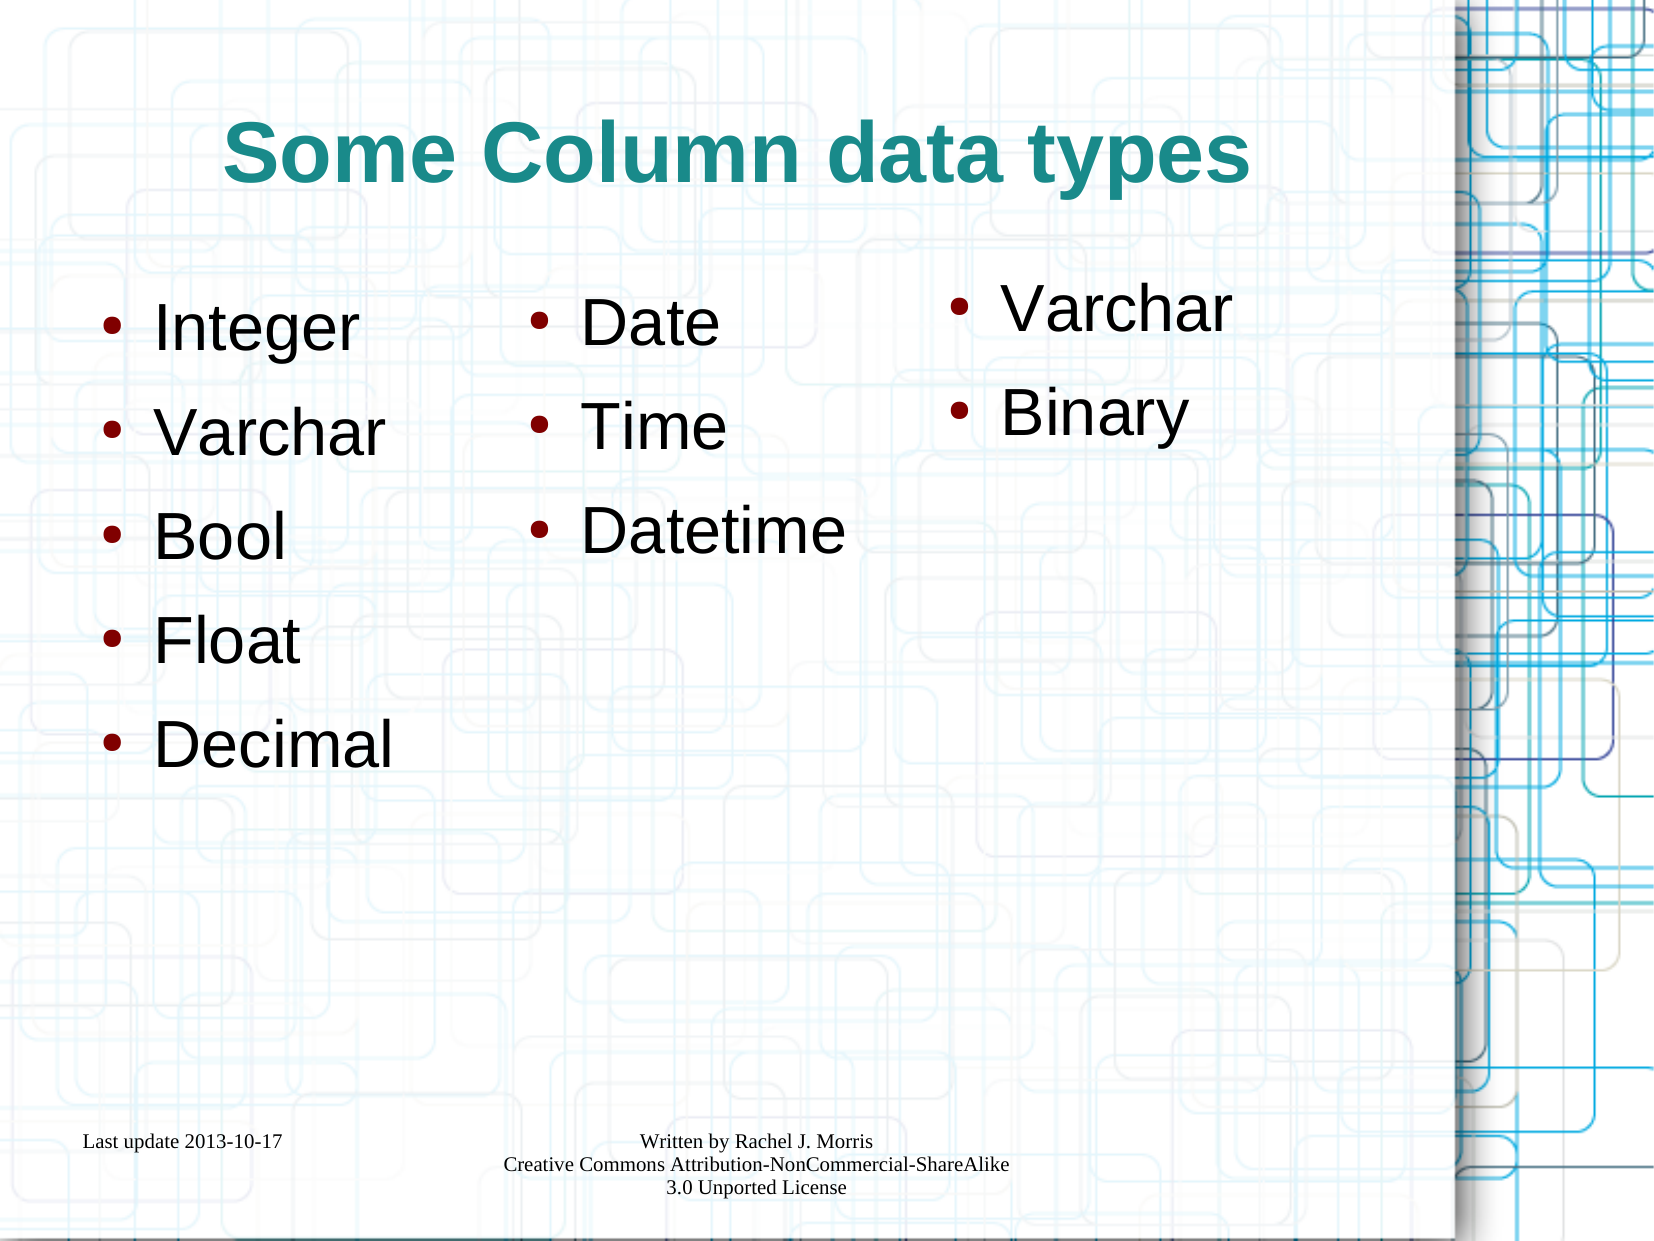

# Some Column data types
Varchar
Binary
Date
Time
Datetime
Integer
Varchar
Bool
Float
Decimal